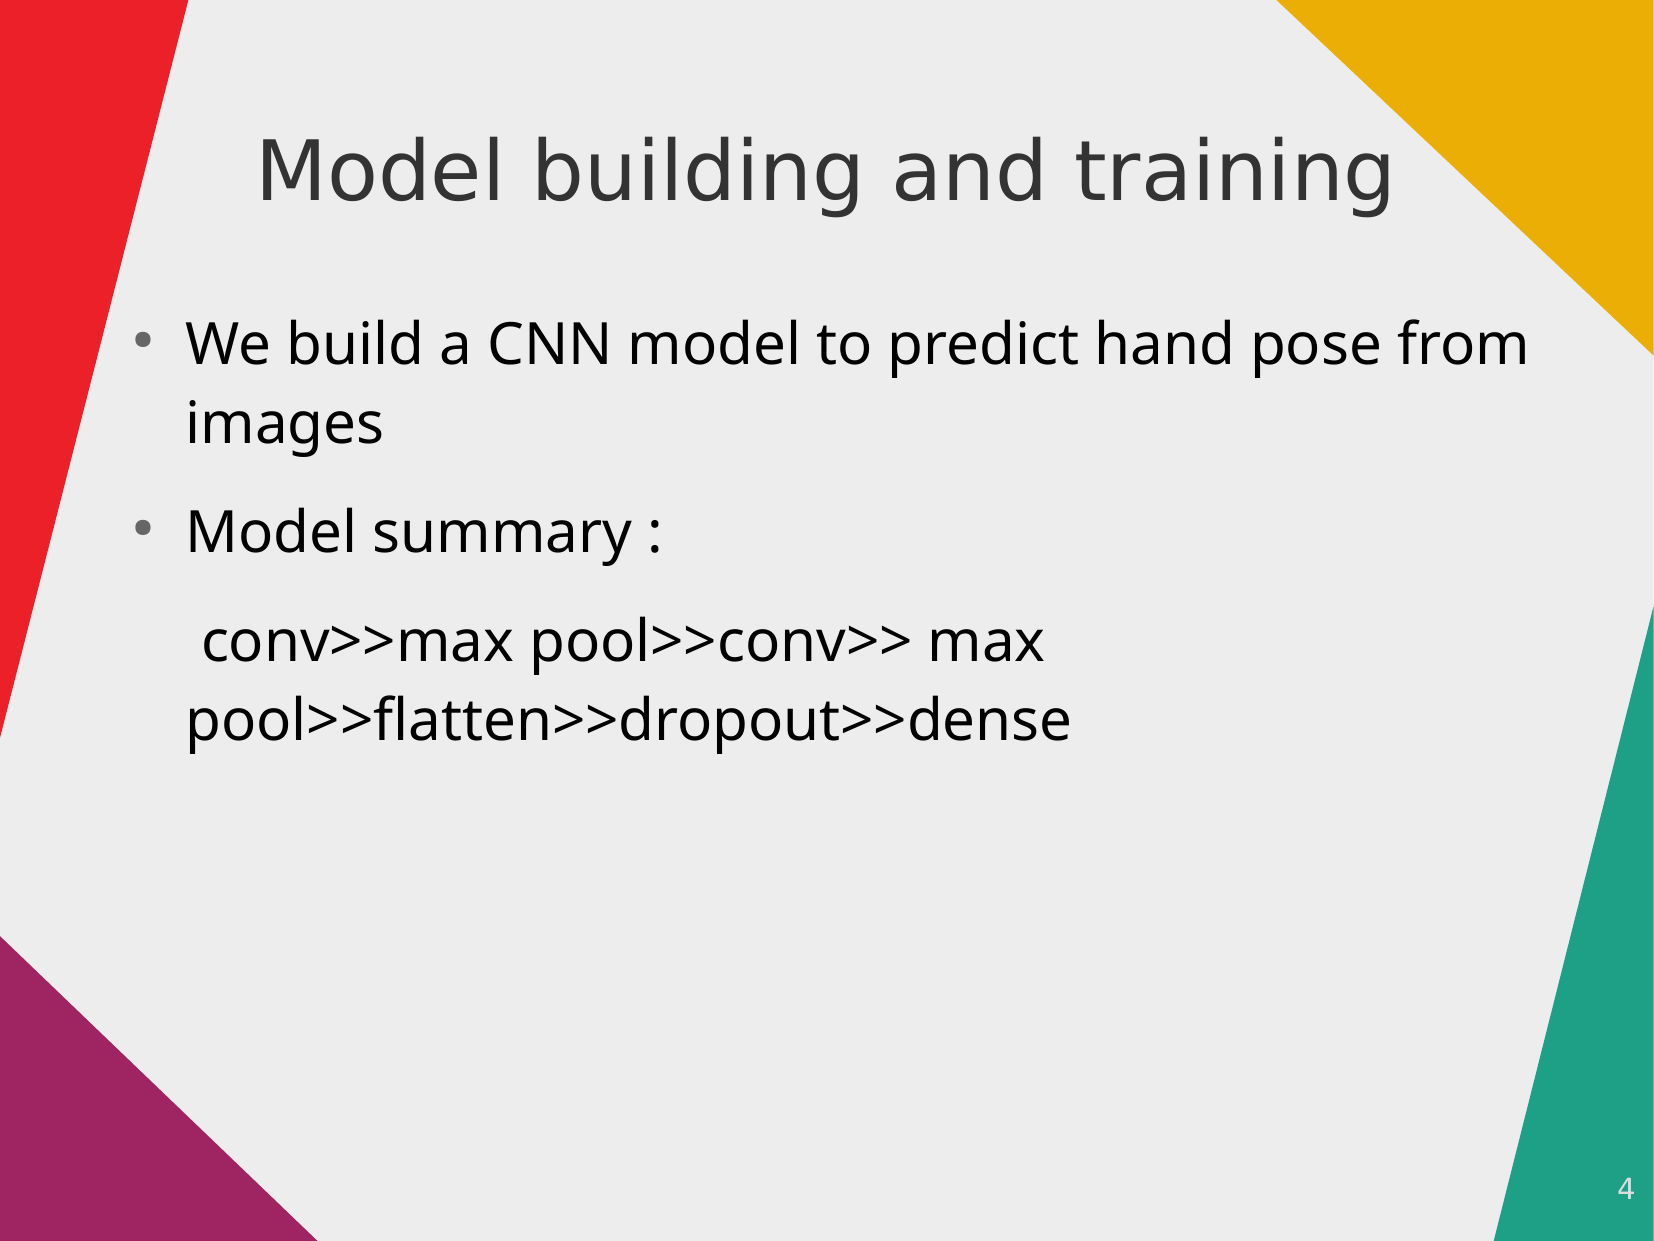

# Model building and training
We build a CNN model to predict hand pose from images
Model summary :
 conv>>max pool>>conv>> max pool>>flatten>>dropout>>dense
4